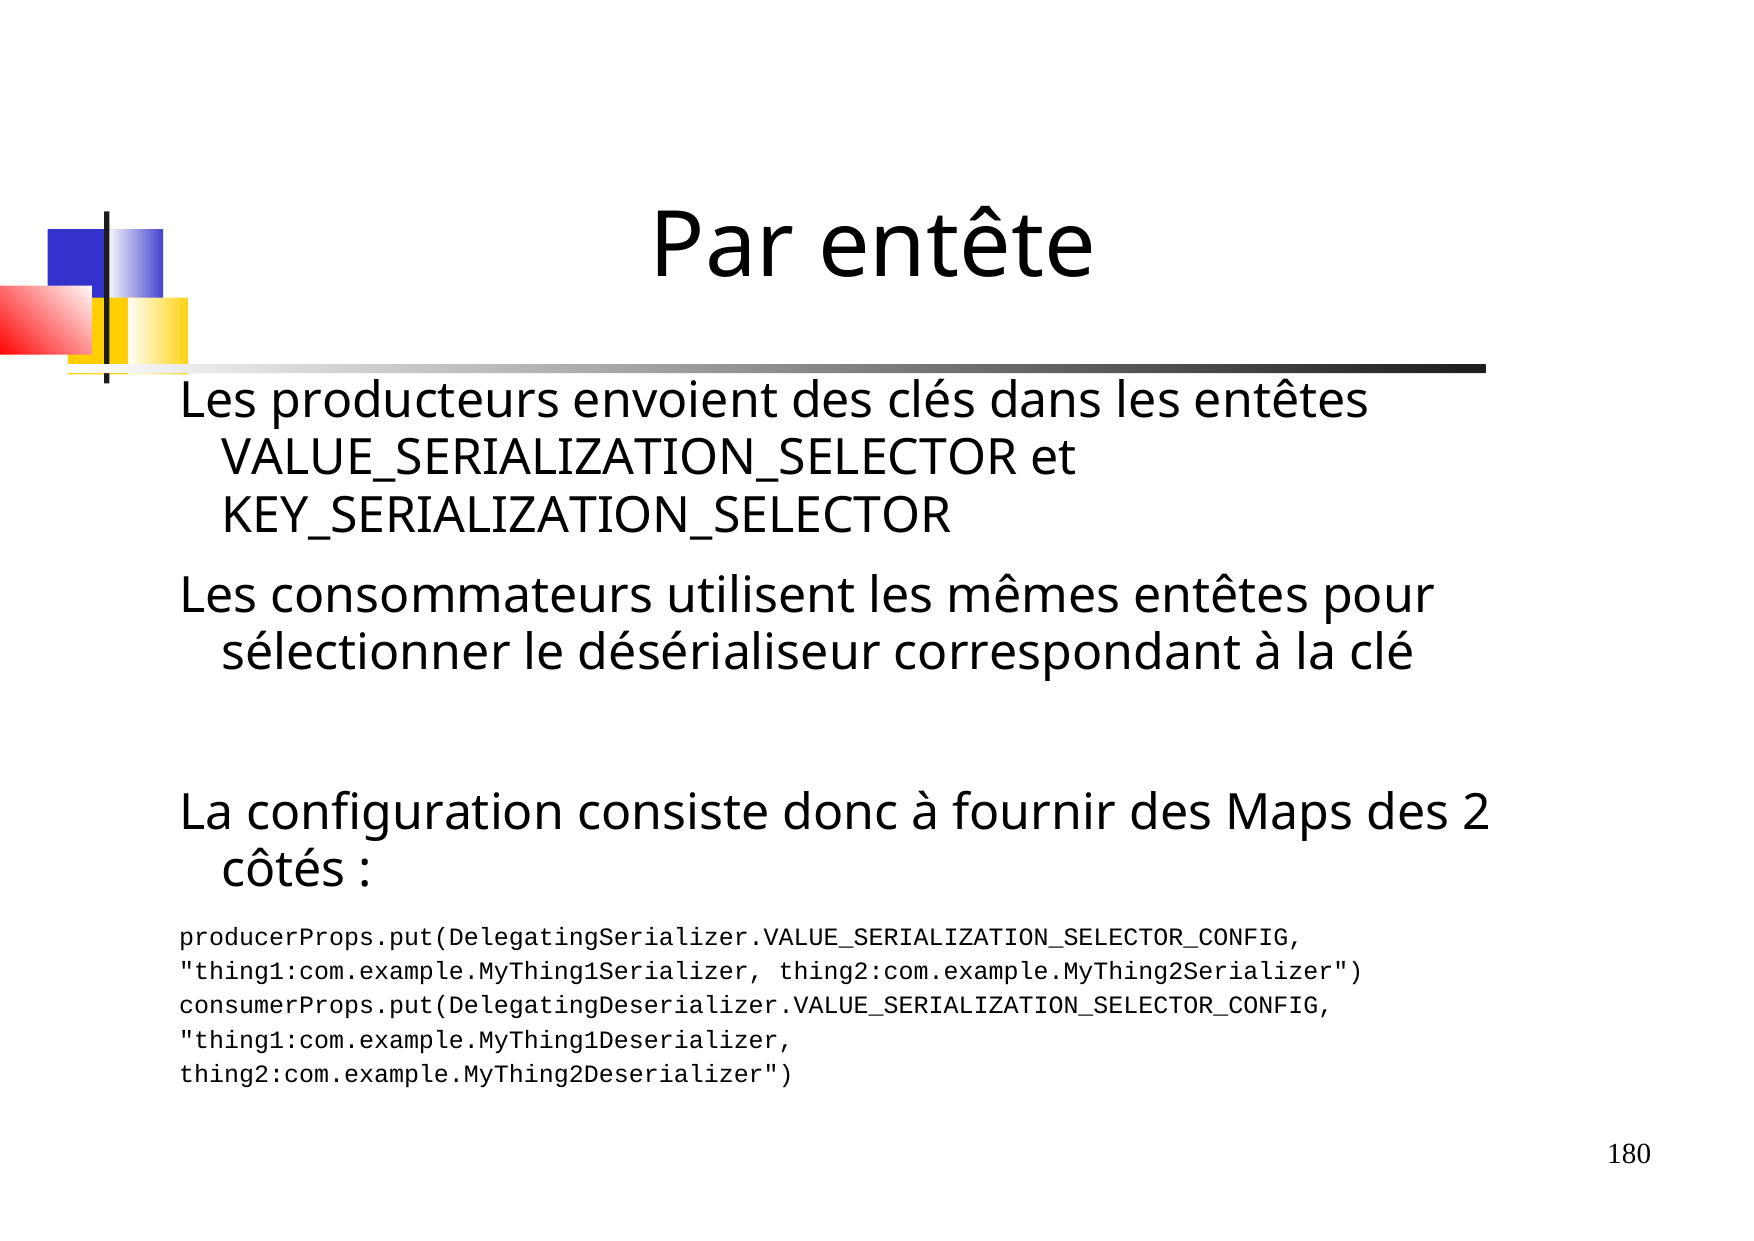

# Par entête
Les producteurs envoient des clés dans les entêtes VALUE_SERIALIZATION_SELECTOR et KEY_SERIALIZATION_SELECTOR
Les consommateurs utilisent les mêmes entêtes pour sélectionner le désérialiseur correspondant à la clé
La configuration consiste donc à fournir des Maps des 2 côtés :
producerProps.put(DelegatingSerializer.VALUE_SERIALIZATION_SELECTOR_CONFIG,
"thing1:com.example.MyThing1Serializer, thing2:com.example.MyThing2Serializer")
consumerProps.put(DelegatingDeserializer.VALUE_SERIALIZATION_SELECTOR_CONFIG,
"thing1:com.example.MyThing1Deserializer,
thing2:com.example.MyThing2Deserializer")